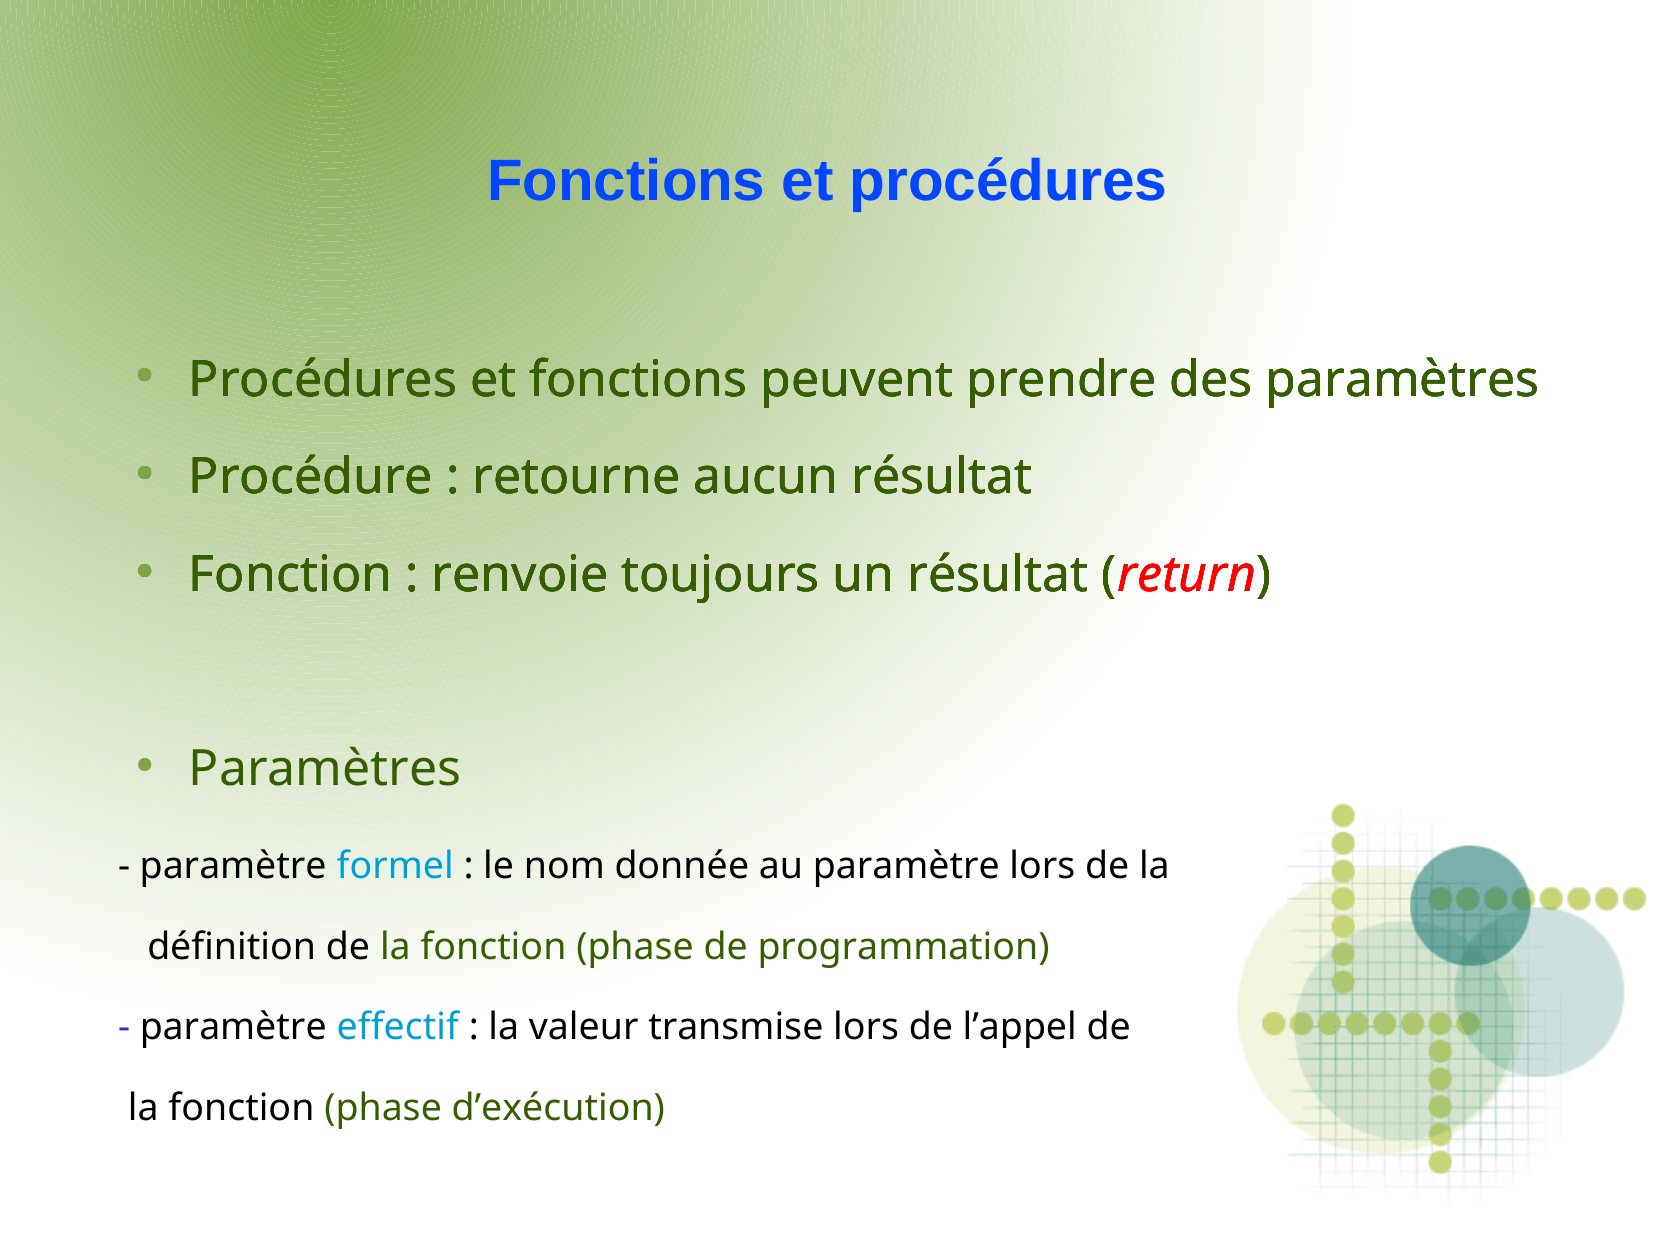

# Fonctions et procédures
Procédures et fonctions peuvent prendre des paramètres
Procédure : retourne aucun résultat
Fonction : renvoie toujours un résultat (return)
Procédures et fonctions peuvent prendre des paramètres
Procédure : retourne aucun résultat
Fonction : renvoie toujours un résultat (return)
Procédures et fonctions peuvent prendre des paramètres
Procédure : retourne aucun résultat
Fonction : renvoie toujours un résultat (return)
Procédures et fonctions peuvent prendre des paramètres
Procédure : retourne aucun résultat
Fonction : renvoie toujours un résultat (return)
Paramètres
- paramètre formel : le nom donnée au paramètre lors de la
 définition de la fonction (phase de programmation)
- paramètre effectif : la valeur transmise lors de l’appel de
 la fonction (phase d’exécution)